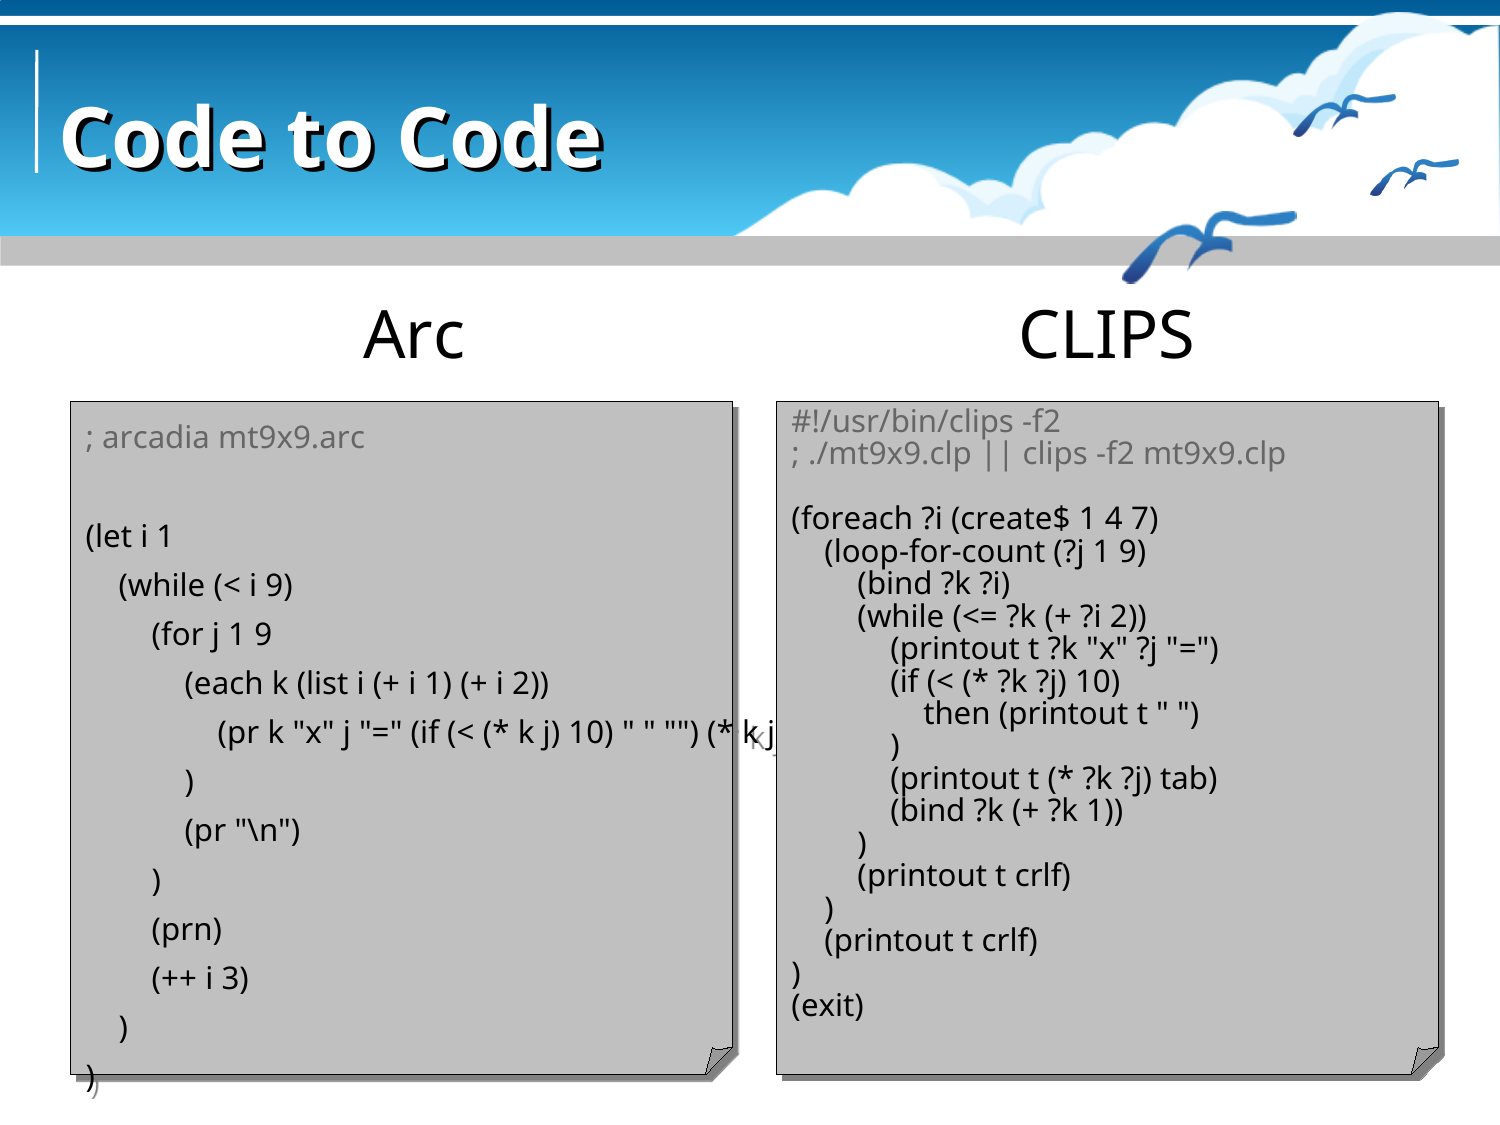

# Code to Code
CLIPS
Arc
; arcadia mt9x9.arc
(let i 1
 (while (< i 9)
 (for j 1 9
 (each k (list i (+ i 1) (+ i 2))
 (pr k "x" j "=" (if (< (* k j) 10) " " "") (* k j) "\t")
 )
 (pr "\n")
 )
 (prn)
 (++ i 3)
 )
)
#!/usr/bin/clips -f2
; ./mt9x9.clp || clips -f2 mt9x9.clp
(foreach ?i (create$ 1 4 7)
 (loop-for-count (?j 1 9)
 (bind ?k ?i)
 (while (<= ?k (+ ?i 2))
 (printout t ?k "x" ?j "=")
 (if (< (* ?k ?j) 10)
 then (printout t " ")
 )
 (printout t (* ?k ?j) tab)
 (bind ?k (+ ?k 1))
 )
 (printout t crlf)
 )
 (printout t crlf)
)
(exit)